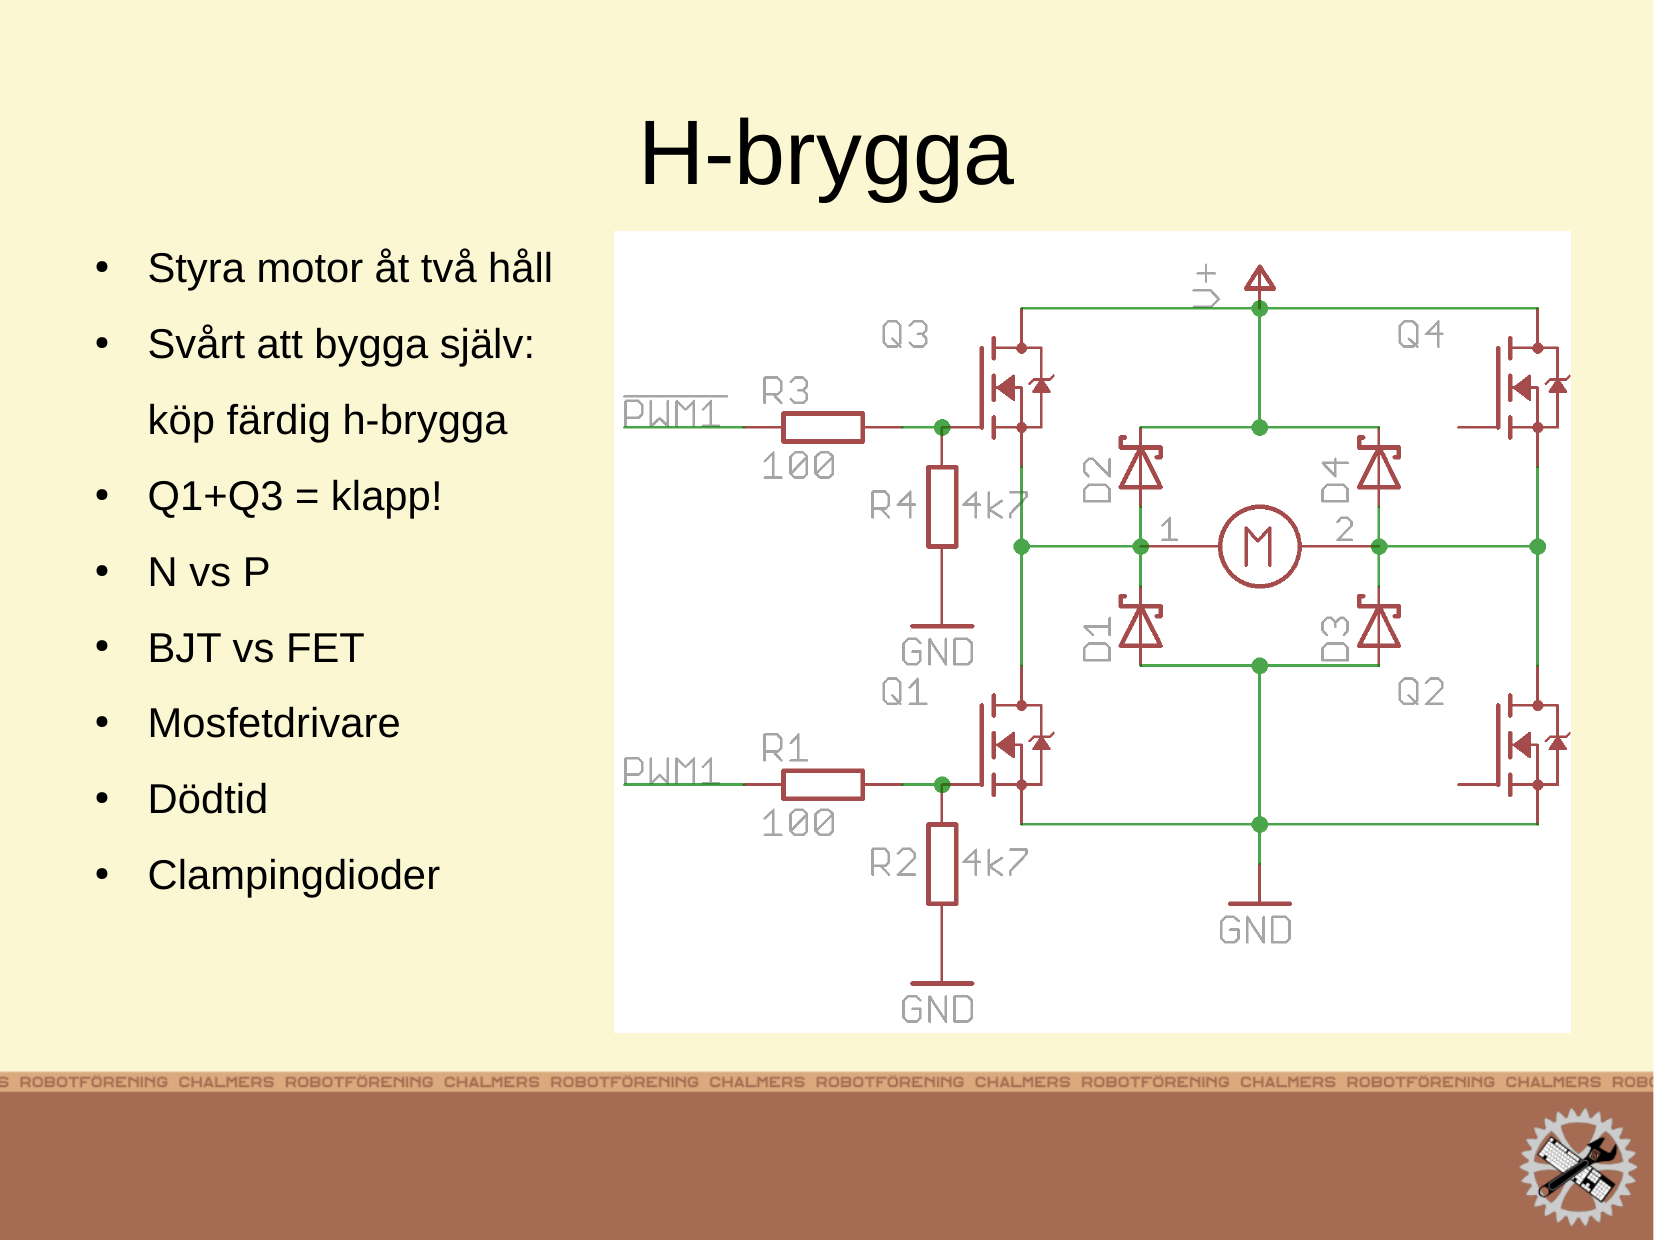

# H-brygga
Styra motor åt två håll
Svårt att bygga själv:
köp färdig h-brygga
Q1+Q3 = klapp!
N vs P
BJT vs FET
Mosfetdrivare
Dödtid
Clampingdioder